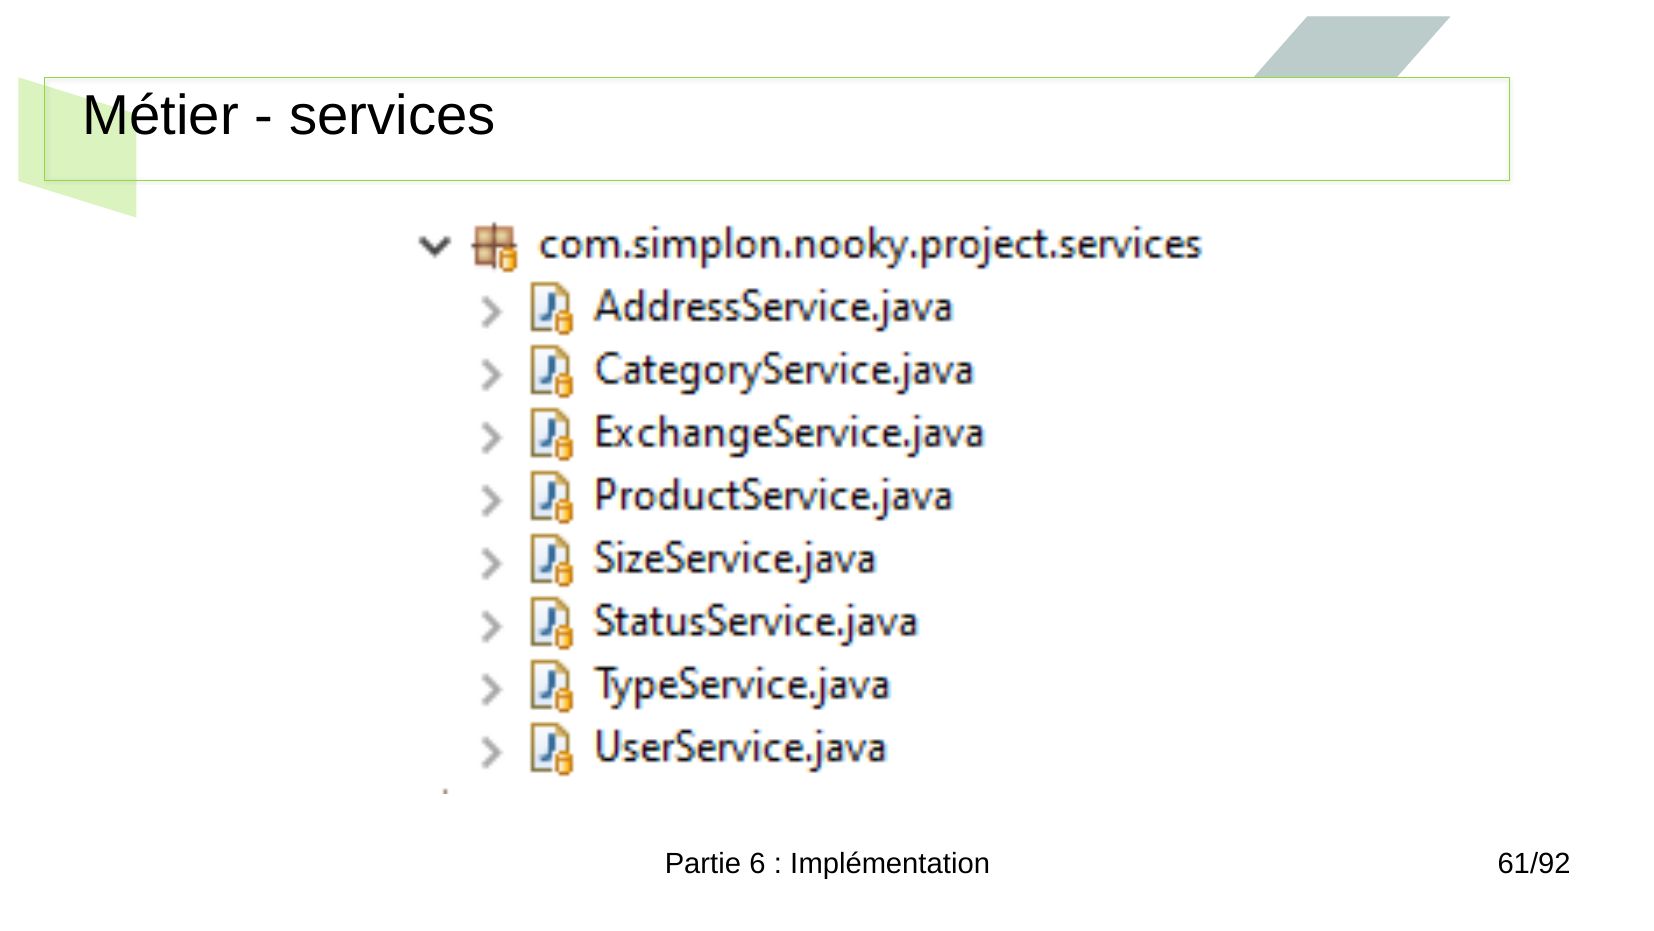

# Métier - services
Partie 6 : Implémentation
61